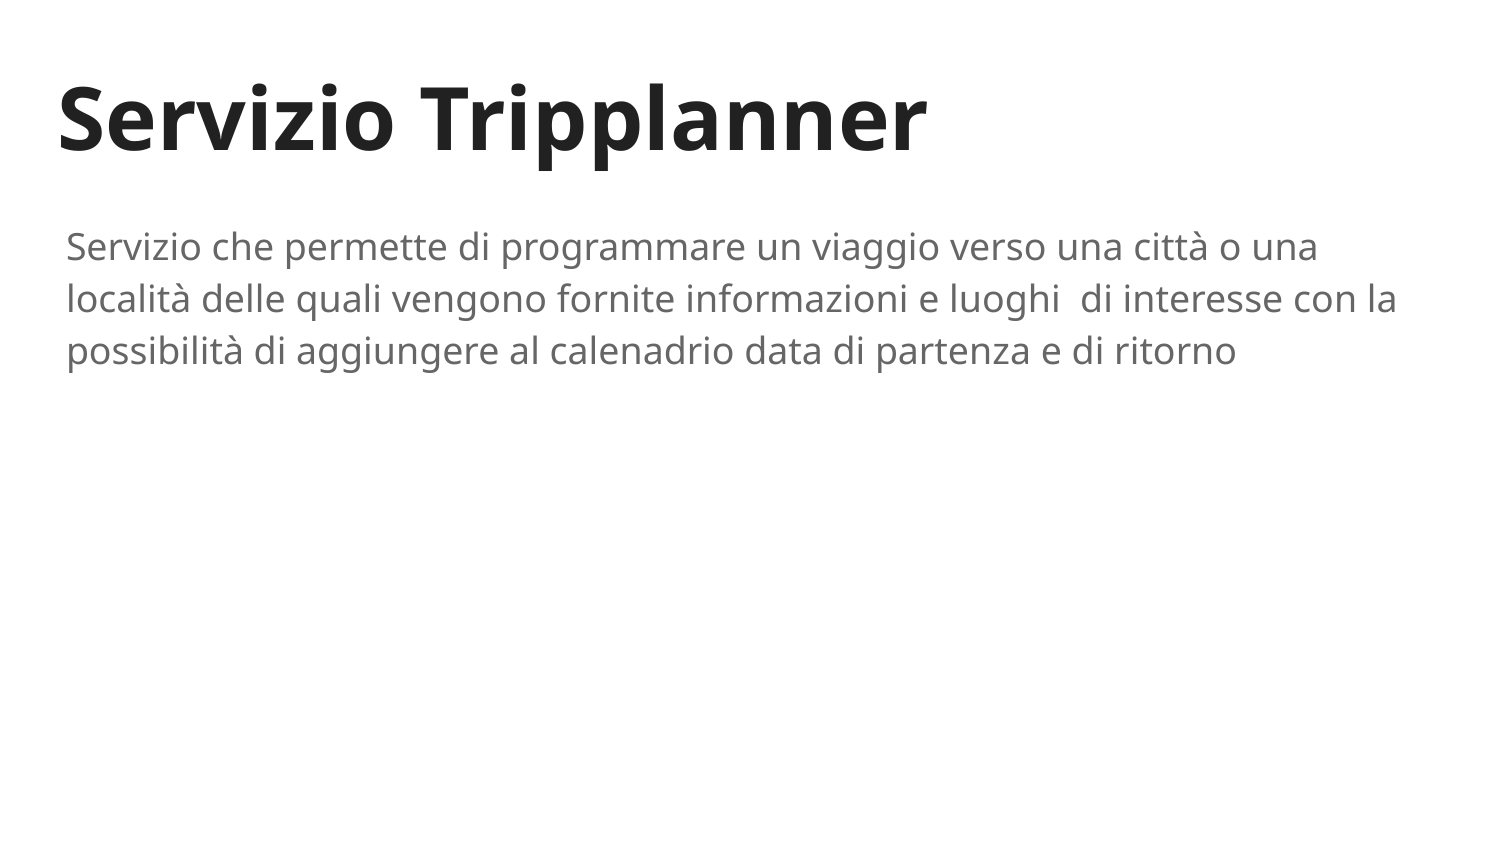

# Servizio Tripplanner
Servizio che permette di programmare un viaggio verso una città o una località delle quali vengono fornite informazioni e luoghi di interesse con la possibilità di aggiungere al calenadrio data di partenza e di ritorno